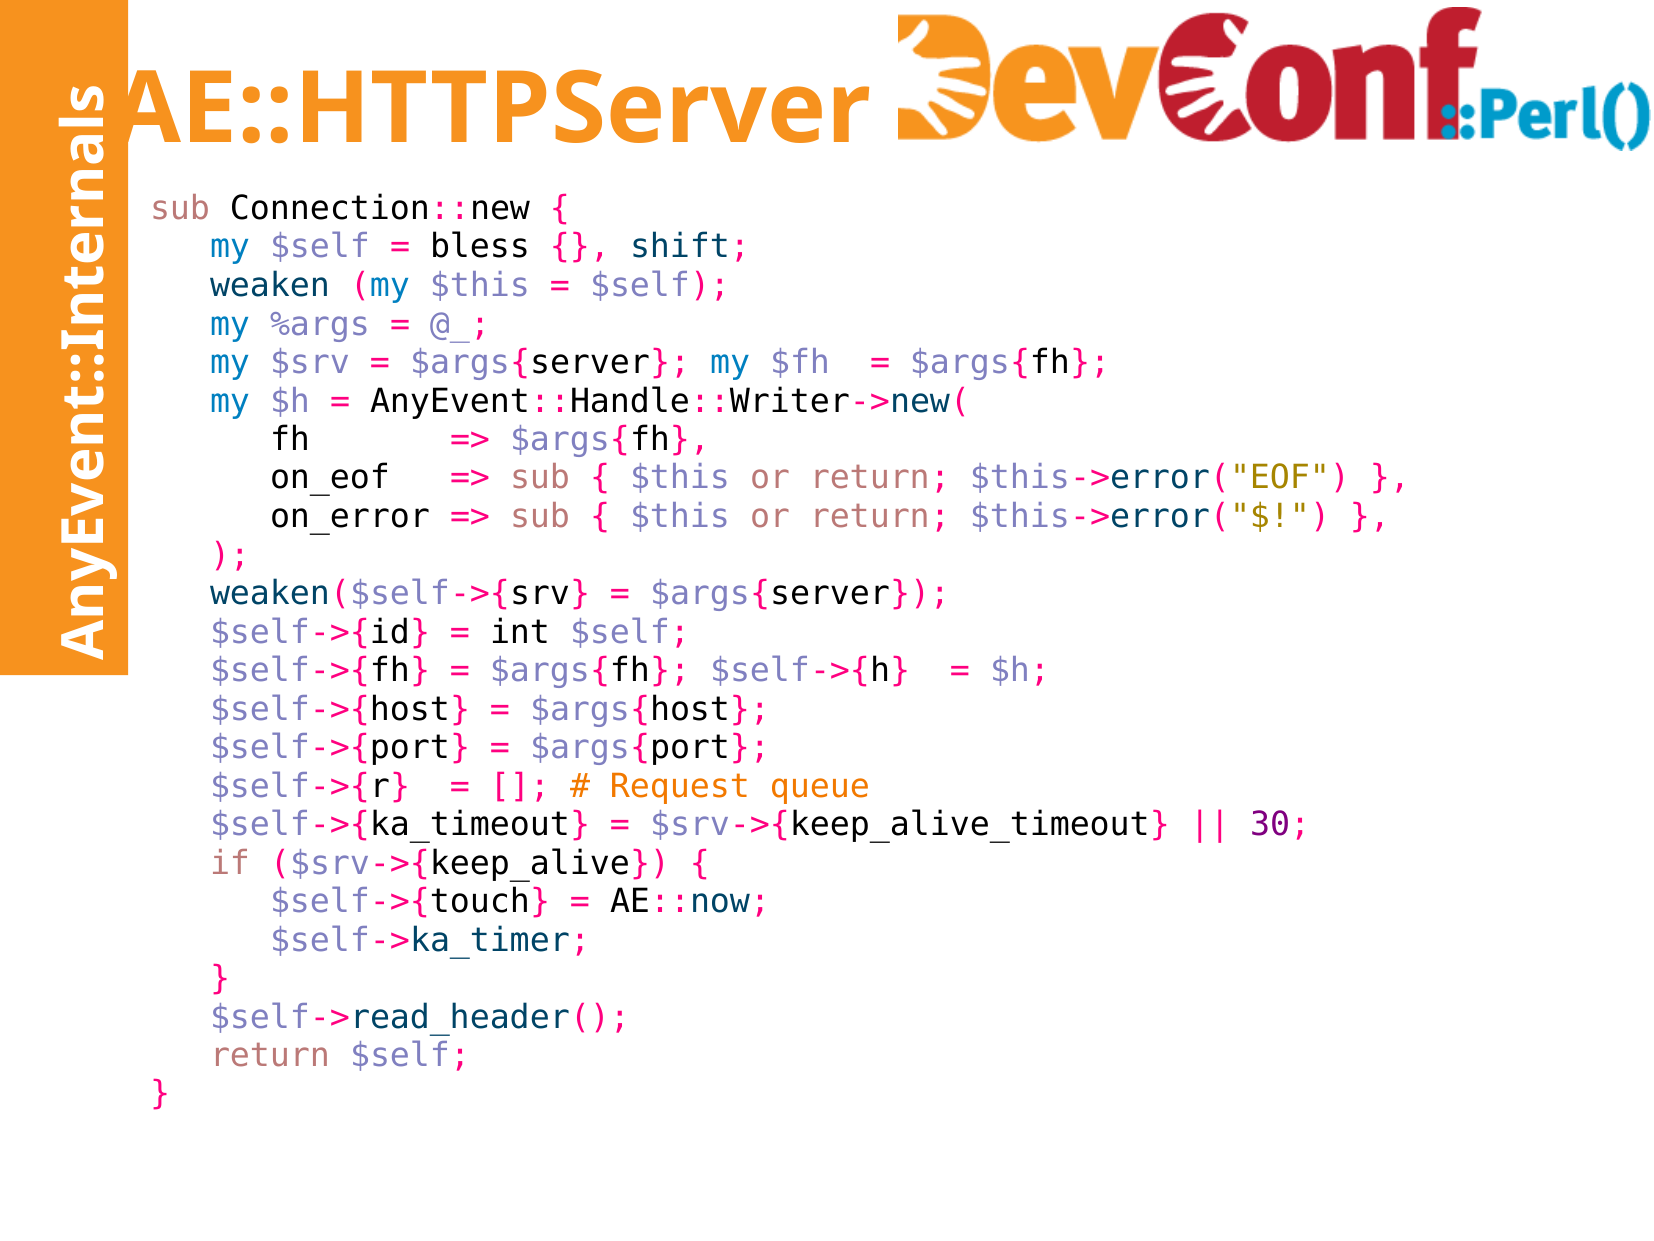

# AE::HTTPServer
sub Connection::new {
 my $self = bless {}, shift;
 weaken (my $this = $self);
 my %args = @_;
 my $srv = $args{server}; my $fh = $args{fh};
 my $h = AnyEvent::Handle::Writer->new(
 fh => $args{fh},
 on_eof => sub { $this or return; $this->error("EOF") },
 on_error => sub { $this or return; $this->error("$!") },
 );
 weaken($self->{srv} = $args{server});
 $self->{id} = int $self;
 $self->{fh} = $args{fh}; $self->{h} = $h;
 $self->{host} = $args{host};
 $self->{port} = $args{port};
 $self->{r} = []; # Request queue
 $self->{ka_timeout} = $srv->{keep_alive_timeout} || 30;
 if ($srv->{keep_alive}) {
 $self->{touch} = AE::now;
 $self->ka_timer;
 }
 $self->read_header();
 return $self;
}
 AnyEvent::Internals